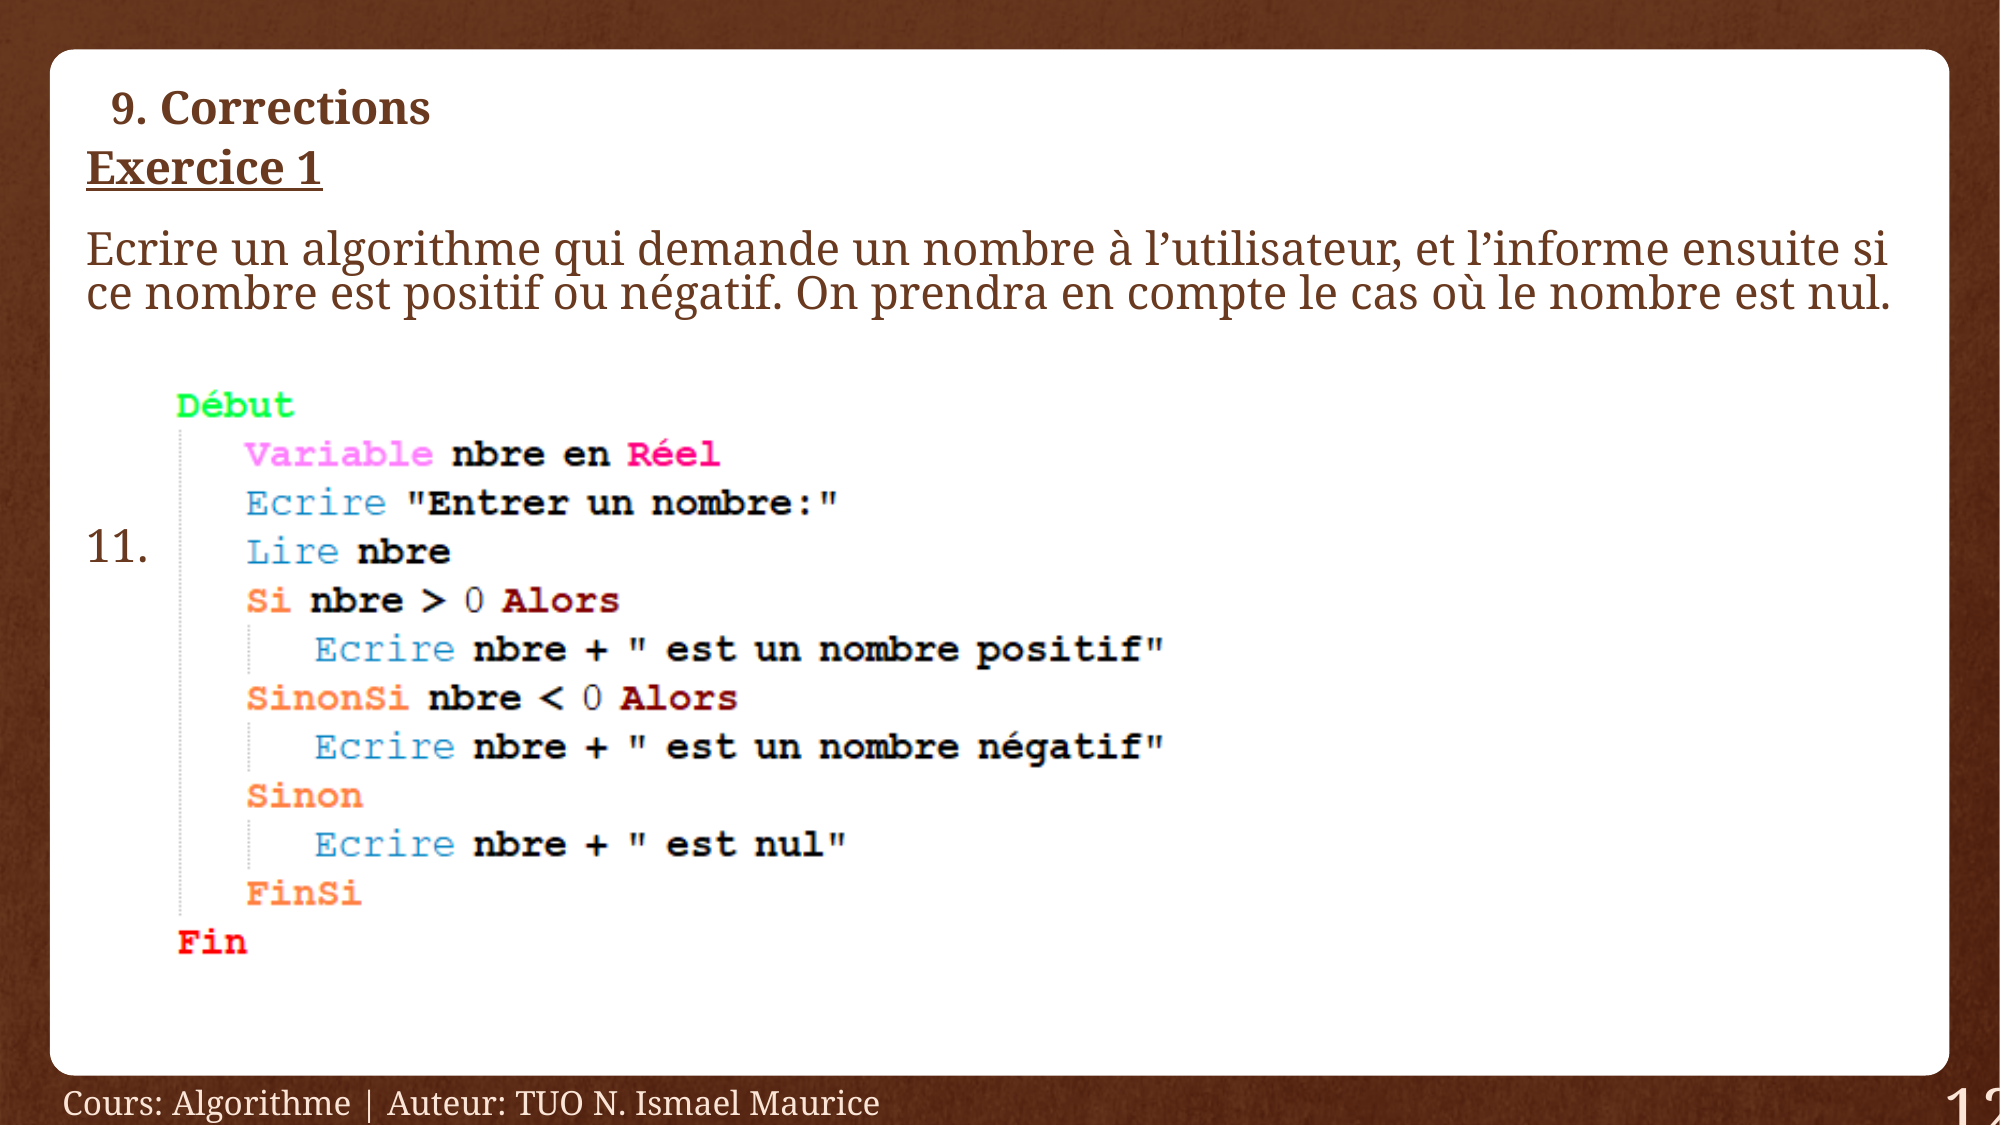

9. Corrections
# Exercice 1
Ecrire un algorithme qui demande un nombre à l’utilisateur, et l’informe ensuite si ce nombre est positif ou négatif. On prendra en compte le cas où le nombre est nul.
Cours: Algorithme | Auteur: TUO N. Ismael Maurice